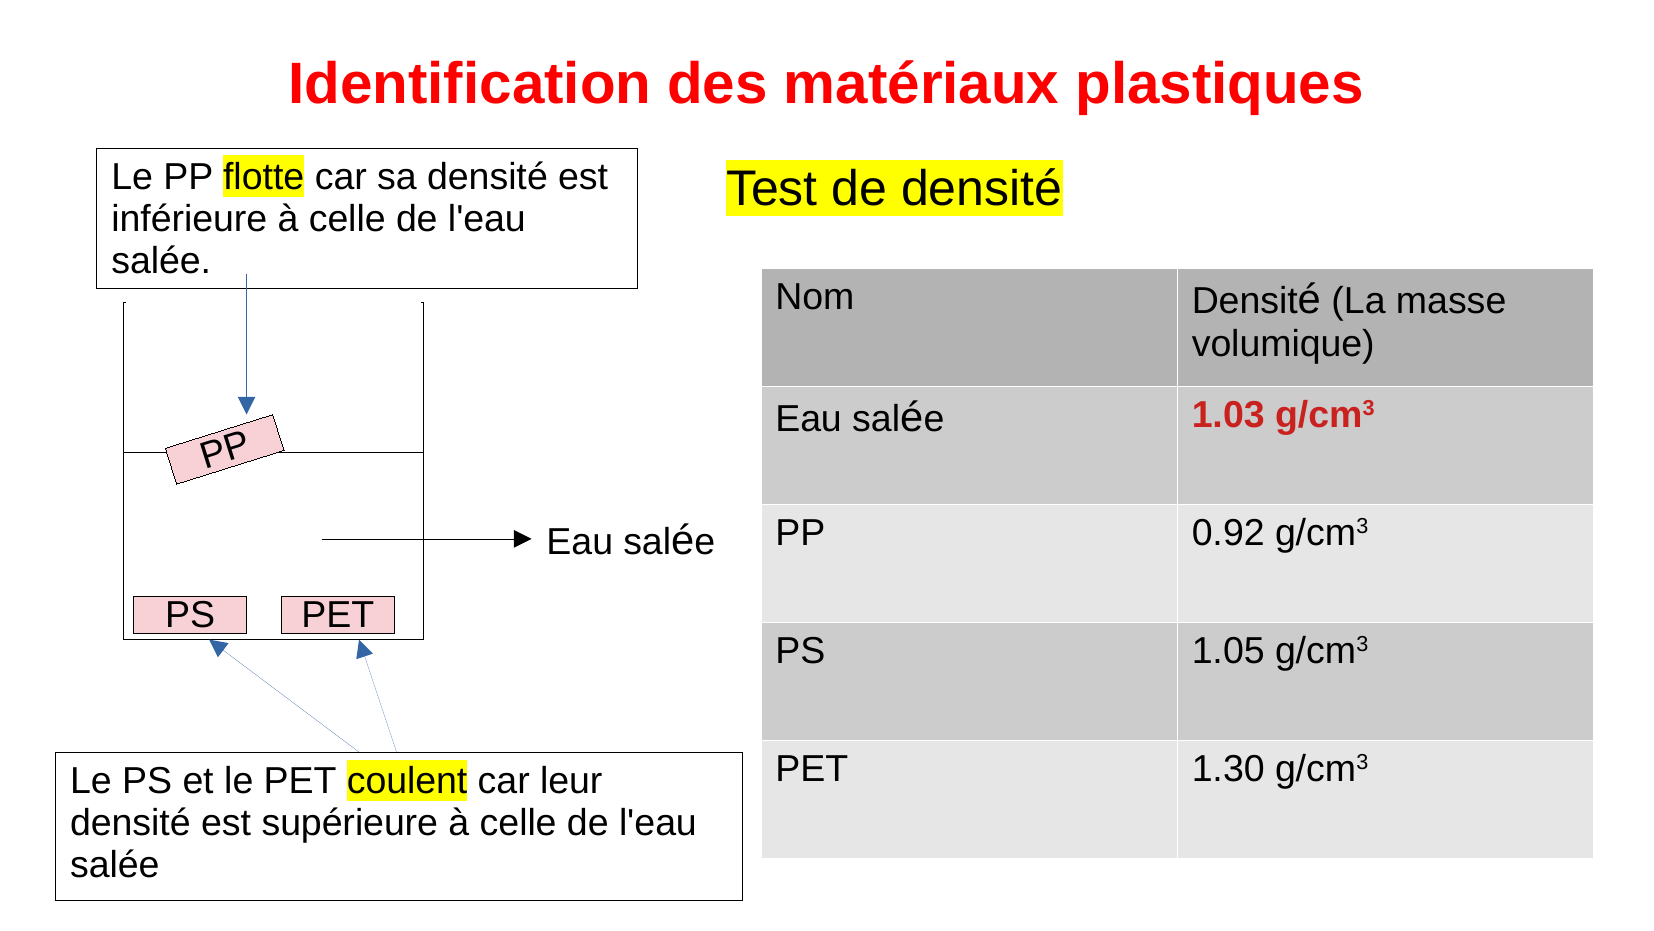

# Identification des matériaux plastiques
Le PP flotte car sa densité est inférieure à celle de l'eau salée.
Test de densité
| Nom | Densité (La masse volumique) |
| --- | --- |
| Eau salée | 1.03 g/cm3 |
| PP | 0.92 g/cm3 |
| PS | 1.05 g/cm3 |
| PET | 1.30 g/cm3 |
PP
Eau salée
PS
PET
Le PS et le PET coulent car leur densité est supérieure à celle de l'eau salée